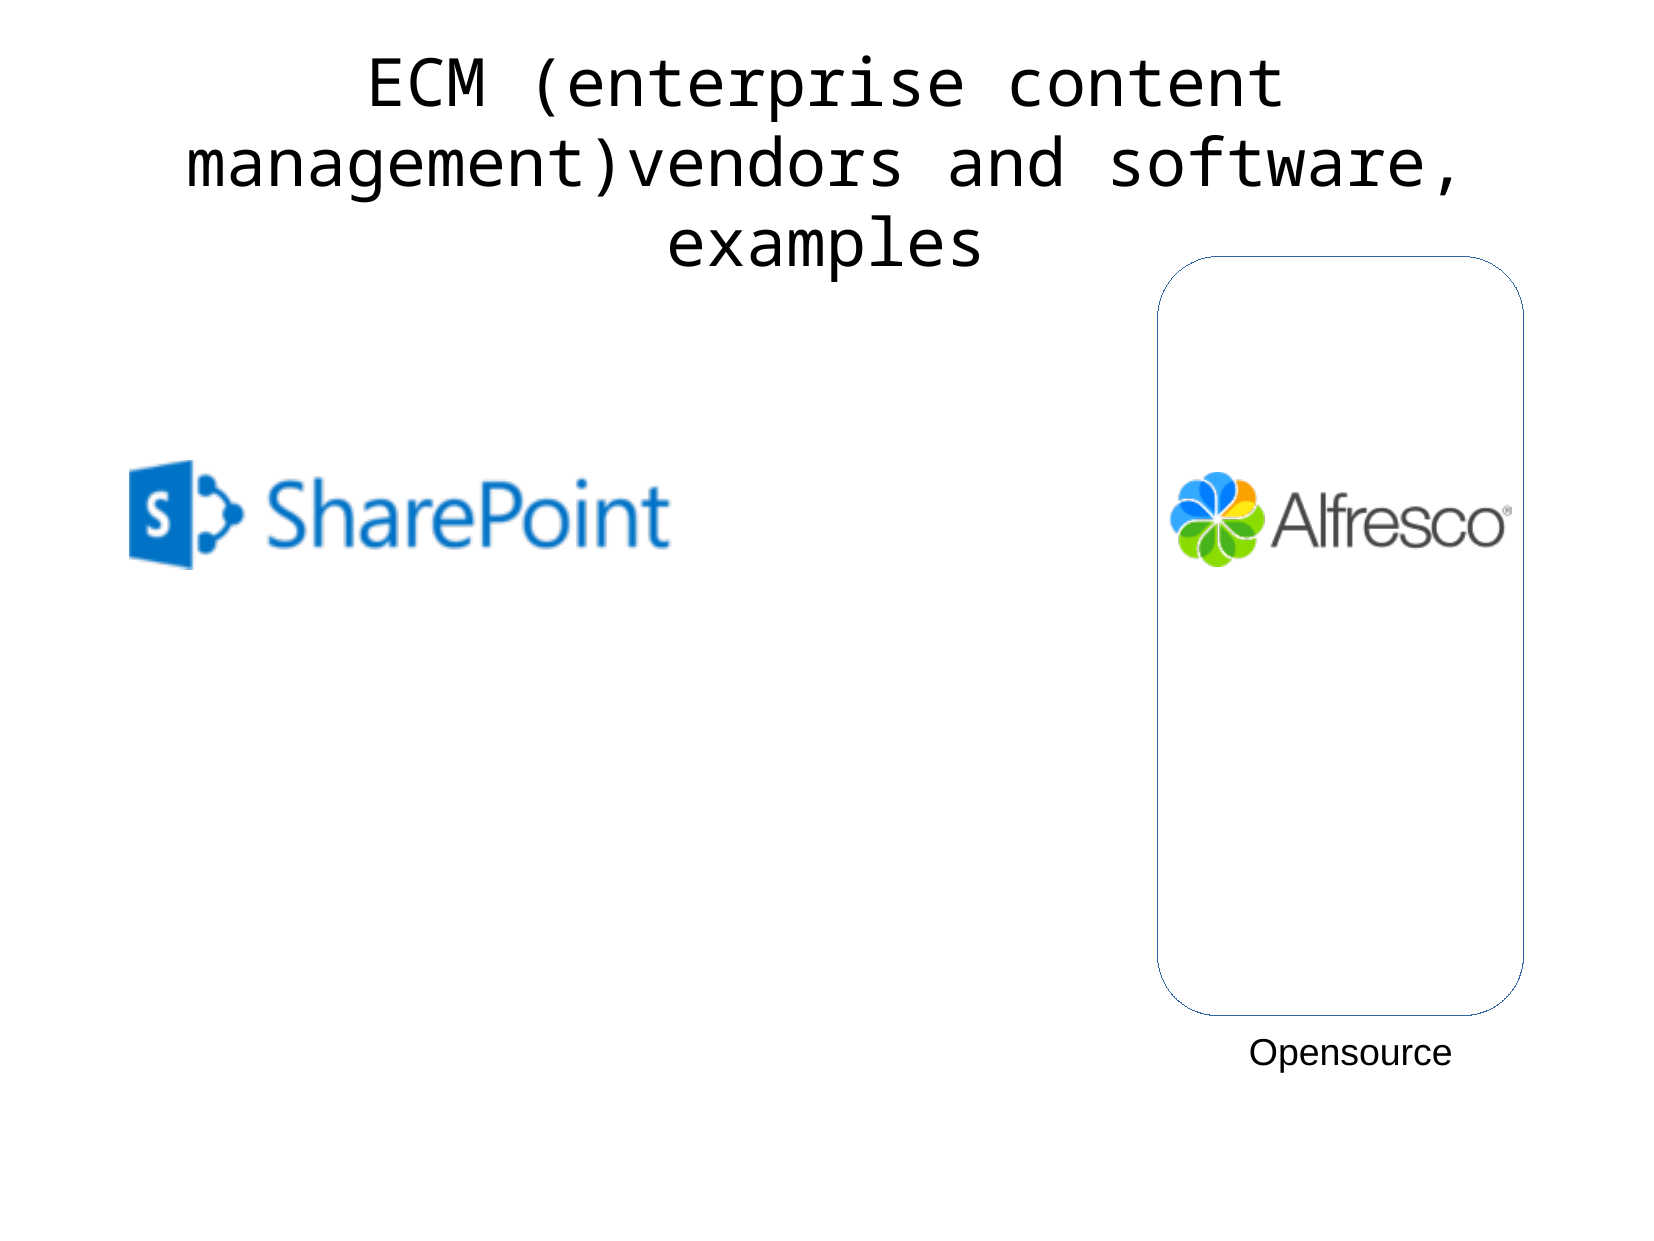

# ECM (enterprise content management)vendors and software, examples
Opensource